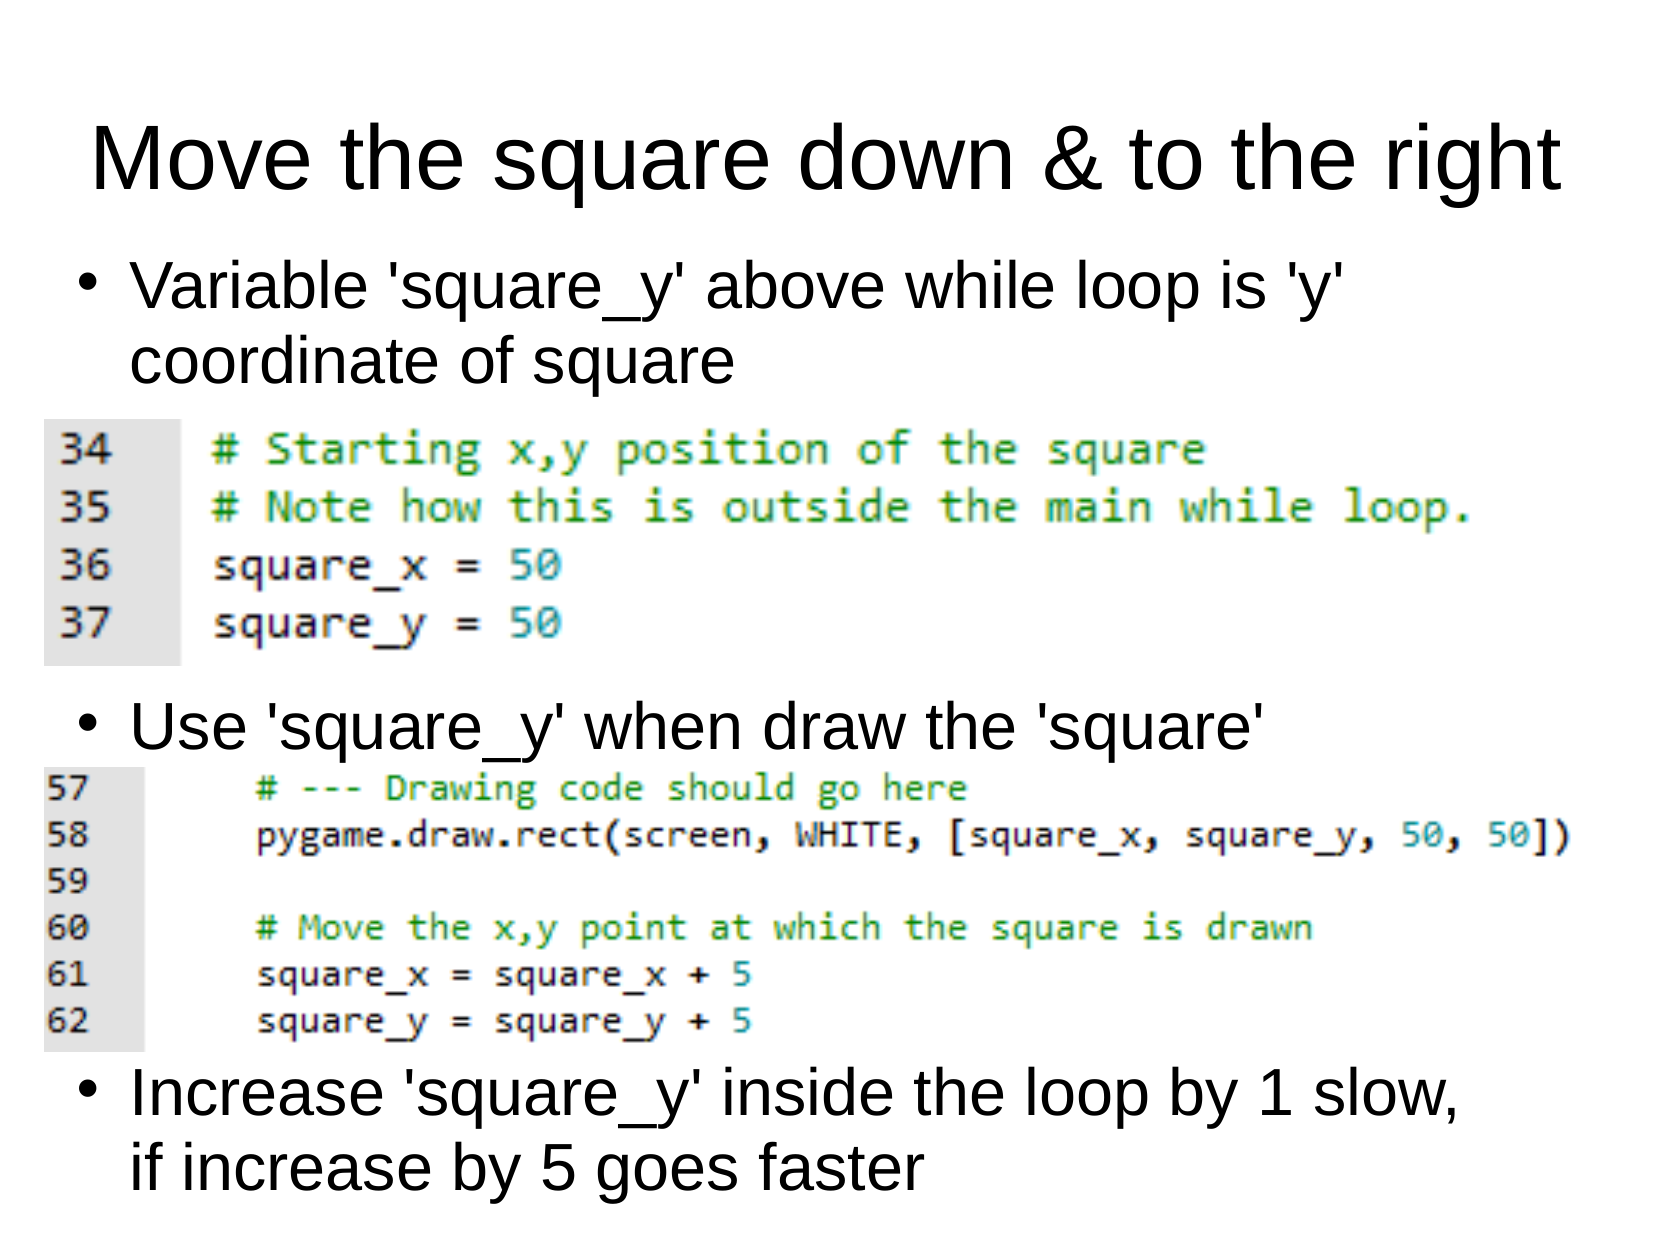

Move the square down & to the right
Variable 'square_y' above while loop is 'y' coordinate of square
Use 'square_y' when draw the 'square'
Increase 'square_y' inside the loop by 1 slow, if increase by 5 goes faster